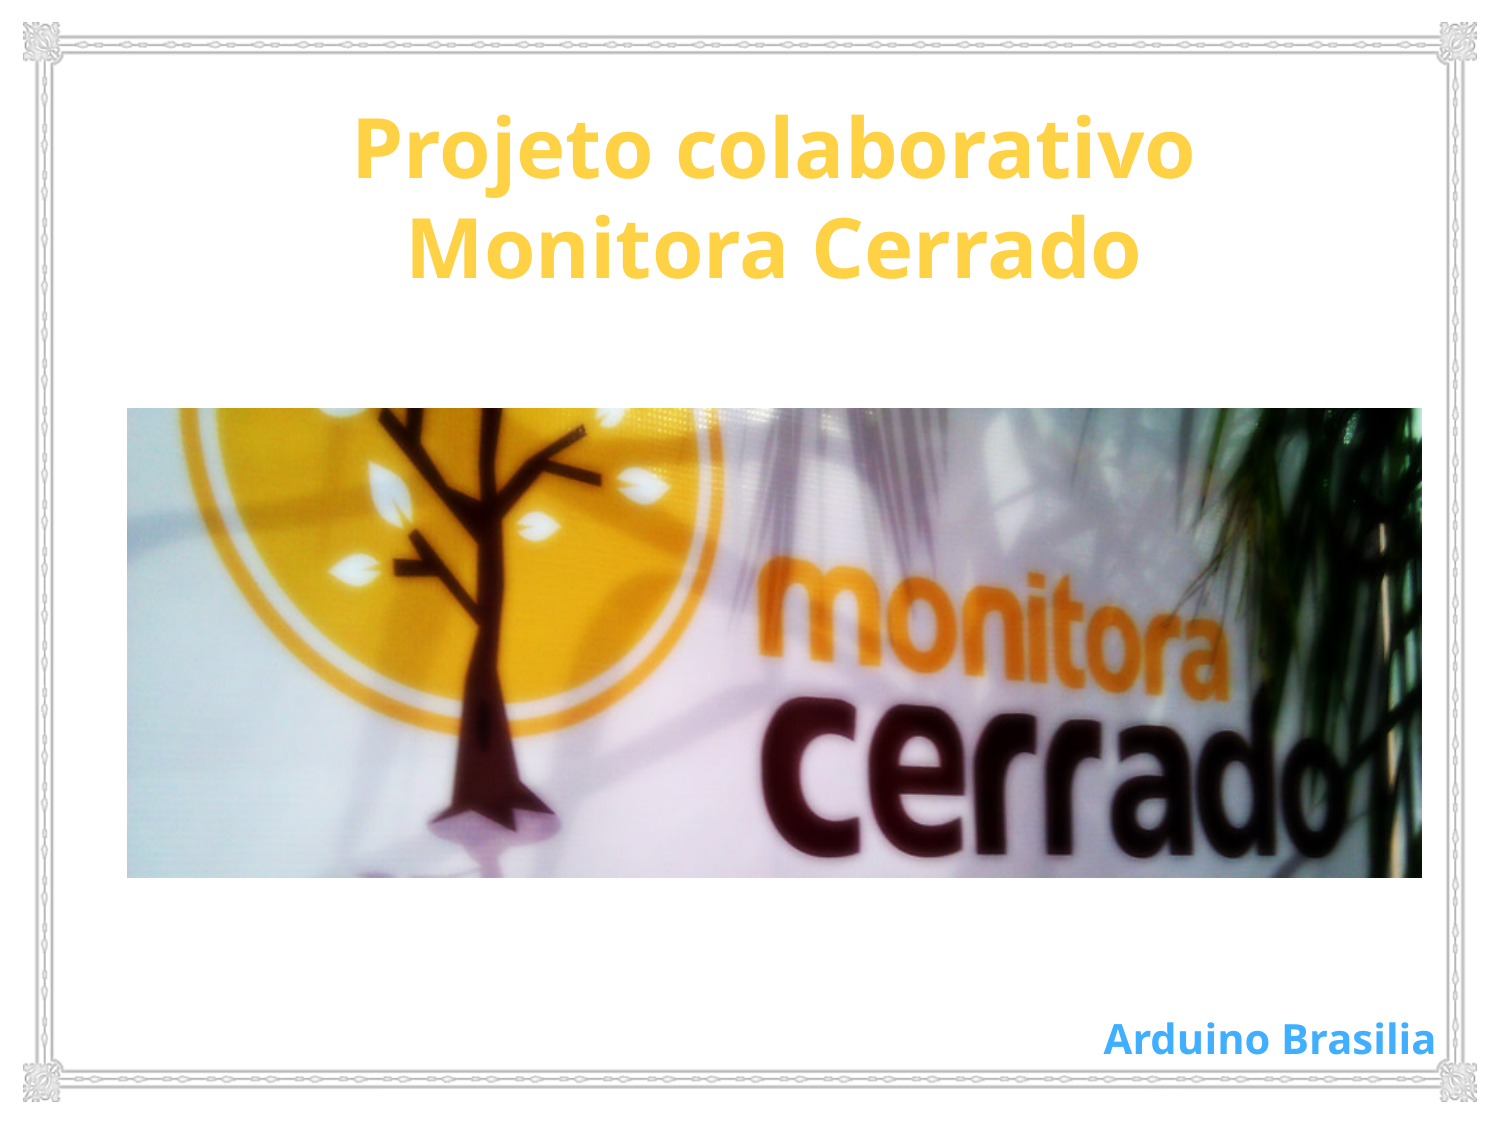

# Projeto colaborativo Monitora Cerrado
Arduino Brasilia